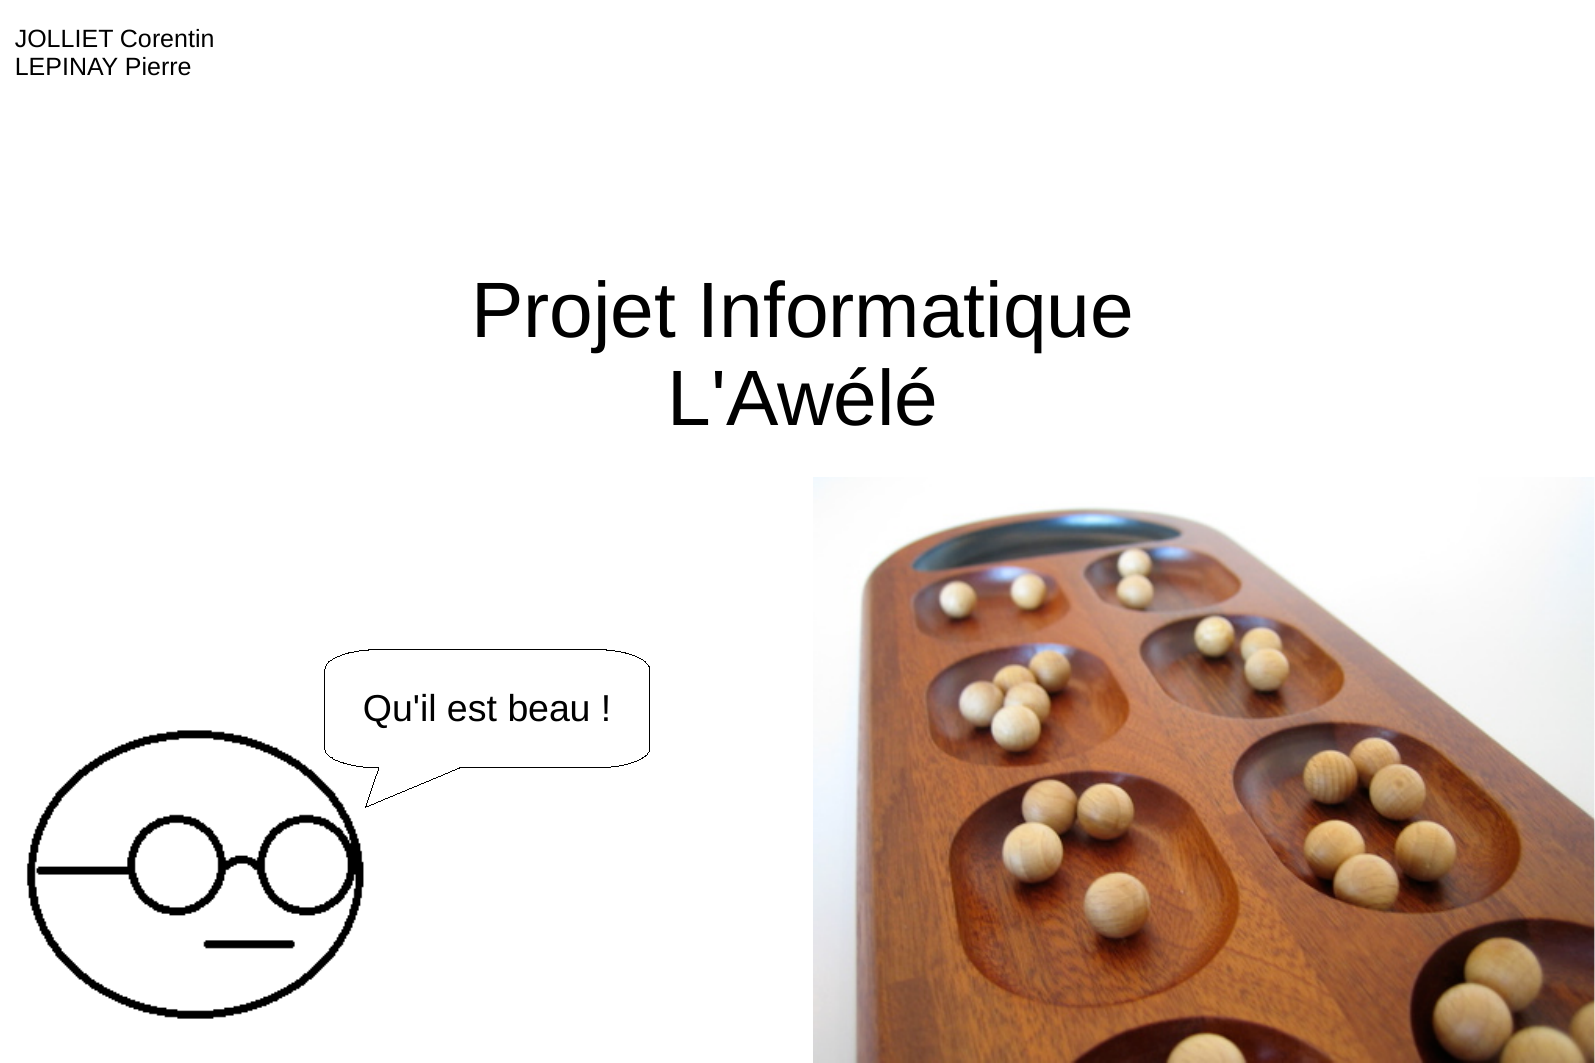

JOLLIET Corentin
LEPINAY Pierre
# Projet Informatique L'Awélé
Qu'il est beau !